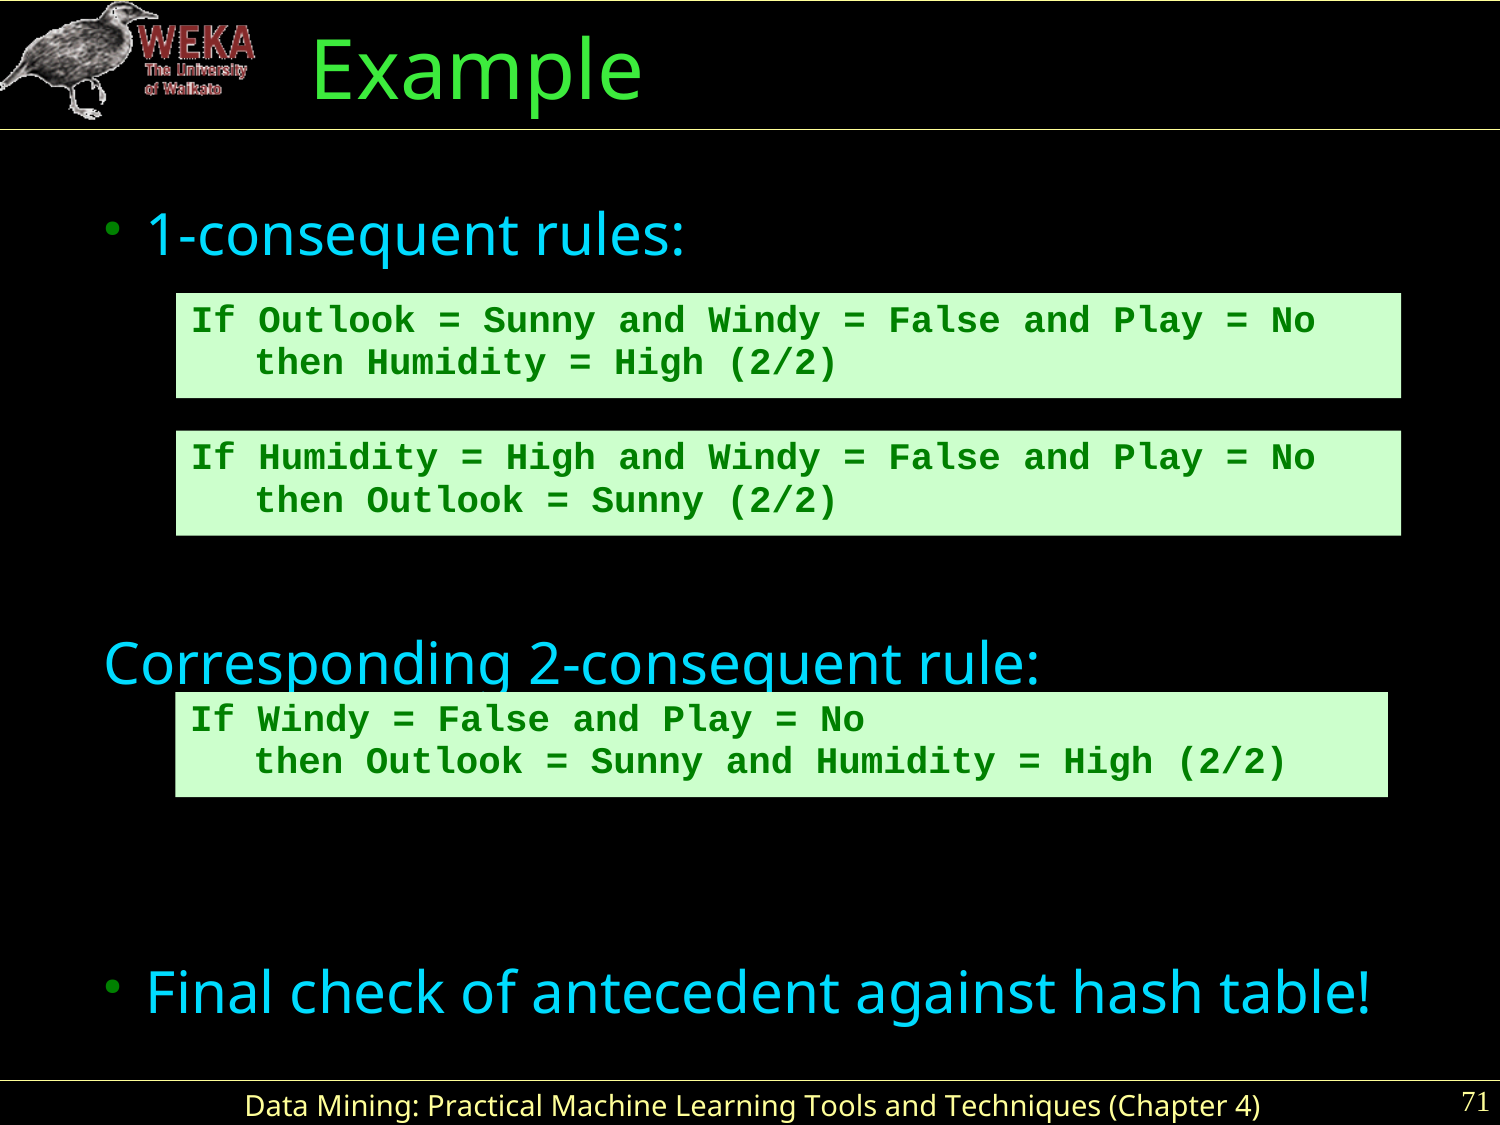

# Example
1-consequent rules:
Corresponding 2-consequent rule:
Final check of antecedent against hash table!
If Outlook = Sunny and Windy = False and Play = No
then Humidity = High (2/2)
If Humidity = High and Windy = False and Play = No
then Outlook = Sunny (2/2)
If Windy = False and Play = No
then Outlook = Sunny and Humidity = High (2/2)
Data Mining: Practical Machine Learning Tools and Techniques (Chapter 4)
71